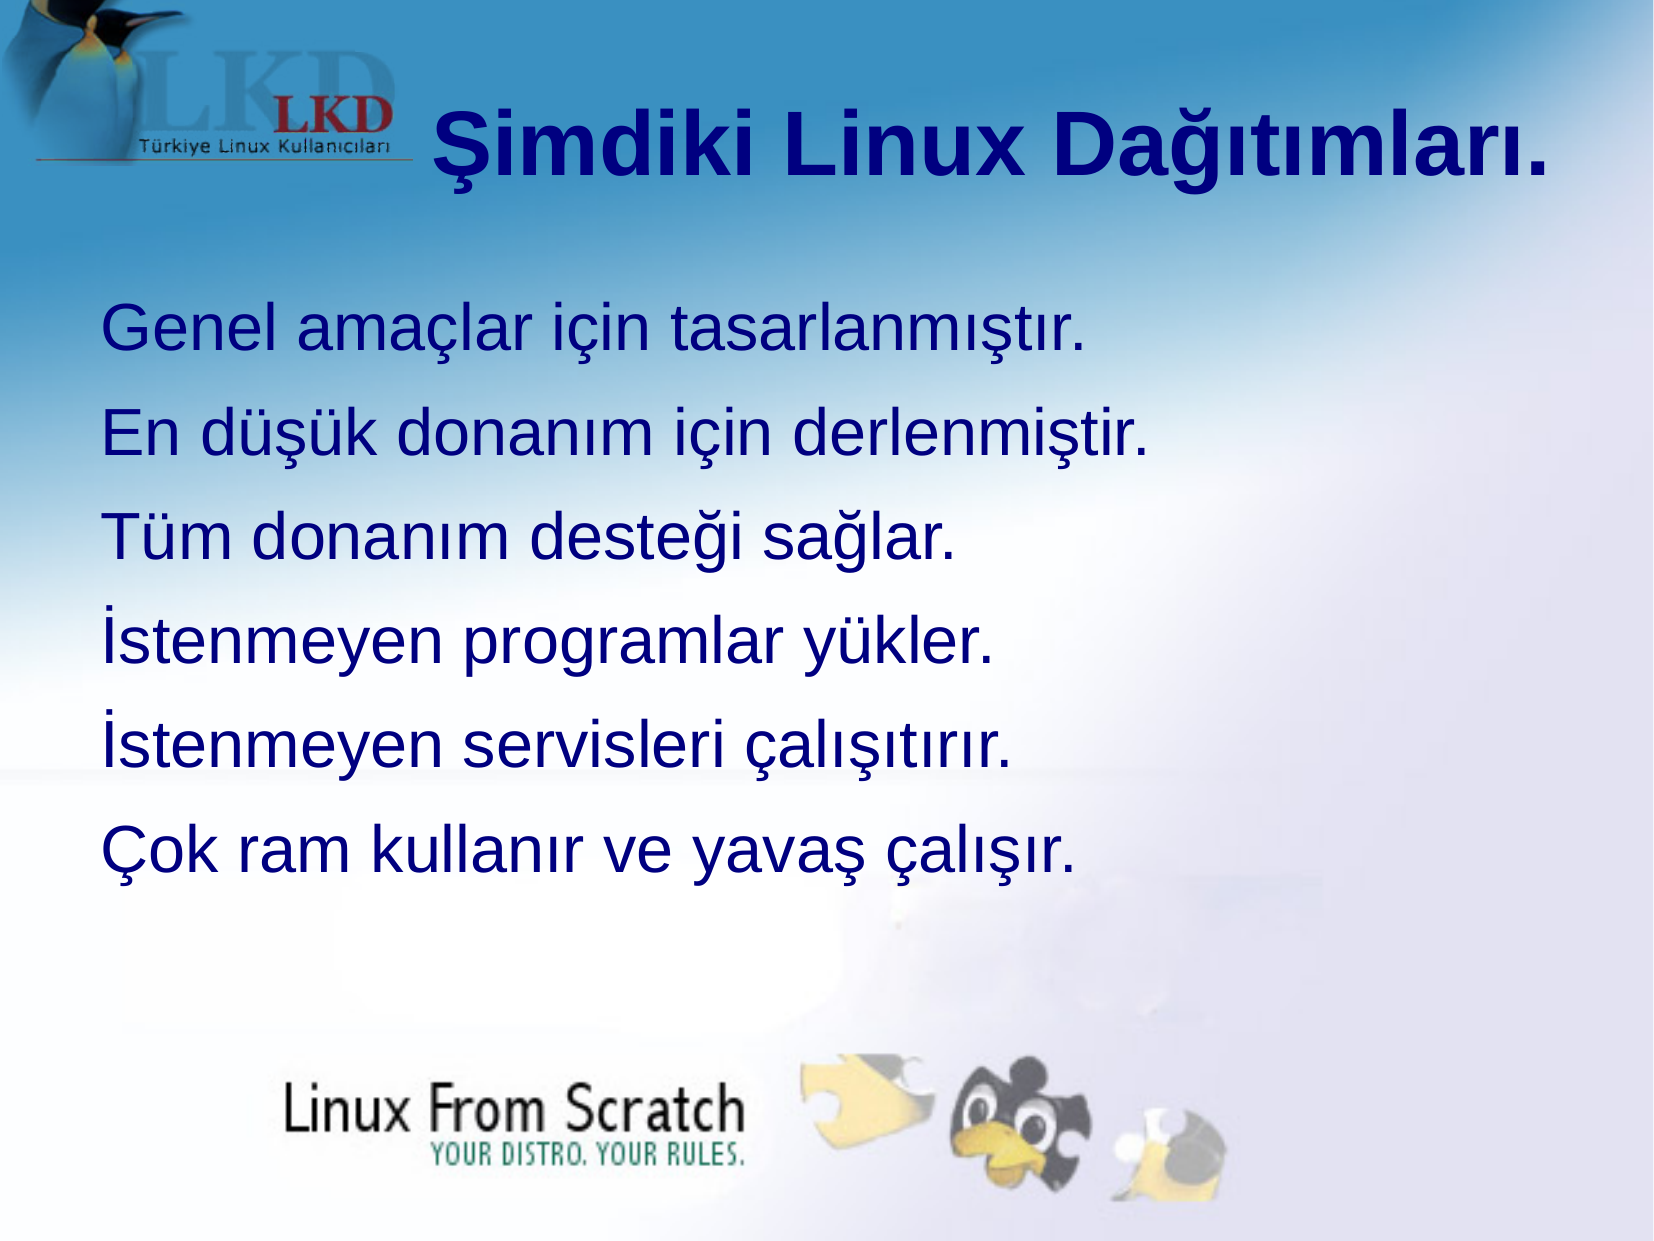

# Şimdiki Linux Dağıtımları.
Genel amaçlar için tasarlanmıştır.
En düşük donanım için derlenmiştir.
Tüm donanım desteği sağlar.
İstenmeyen programlar yükler.
İstenmeyen servisleri çalışıtırır.
Çok ram kullanır ve yavaş çalışır.